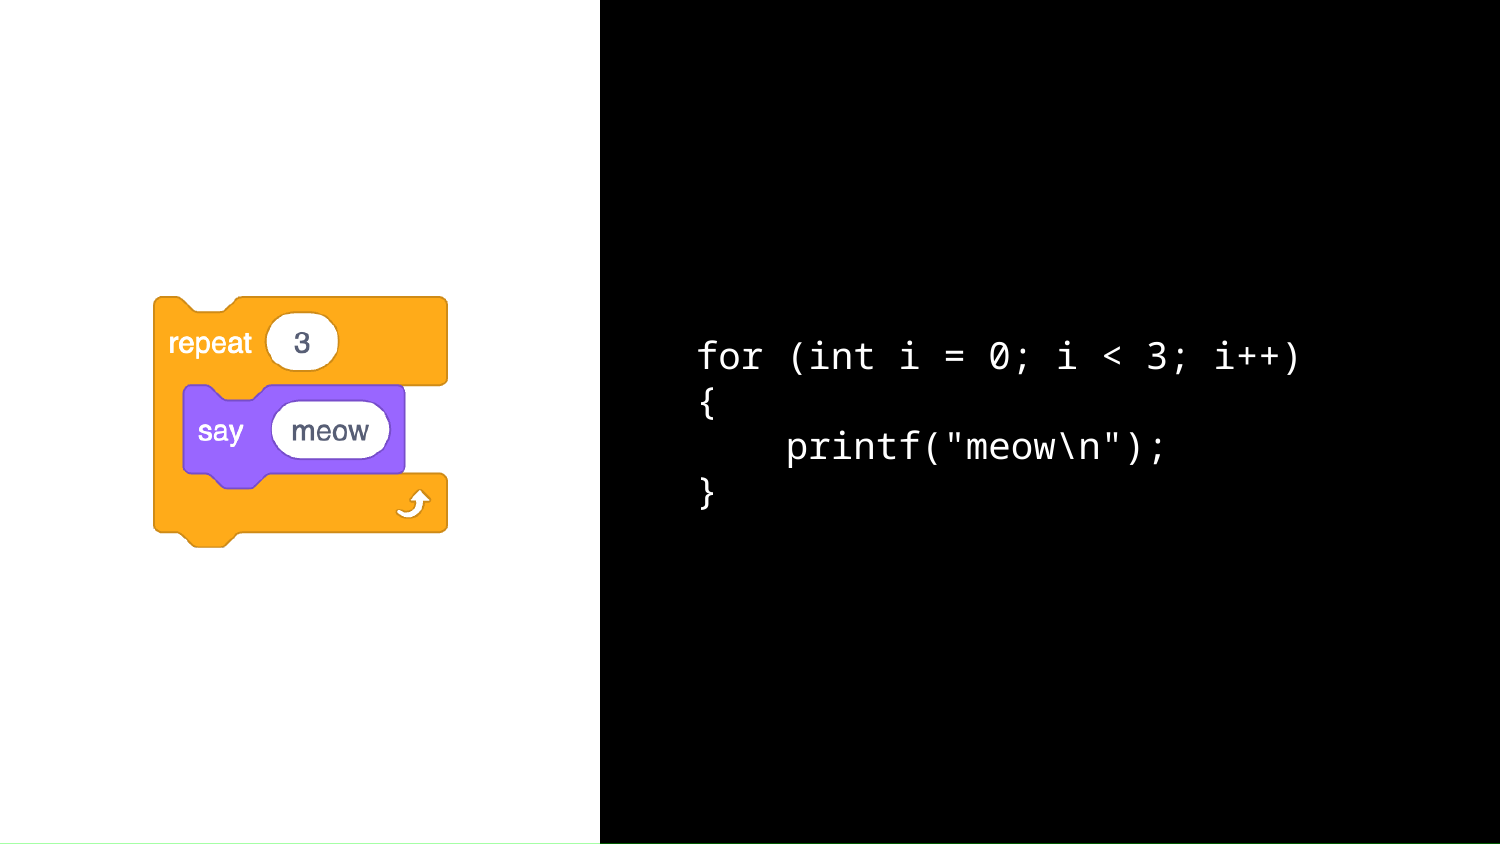

for (int i = 0; i < 3; i++)
{
 printf("meow\n");
}